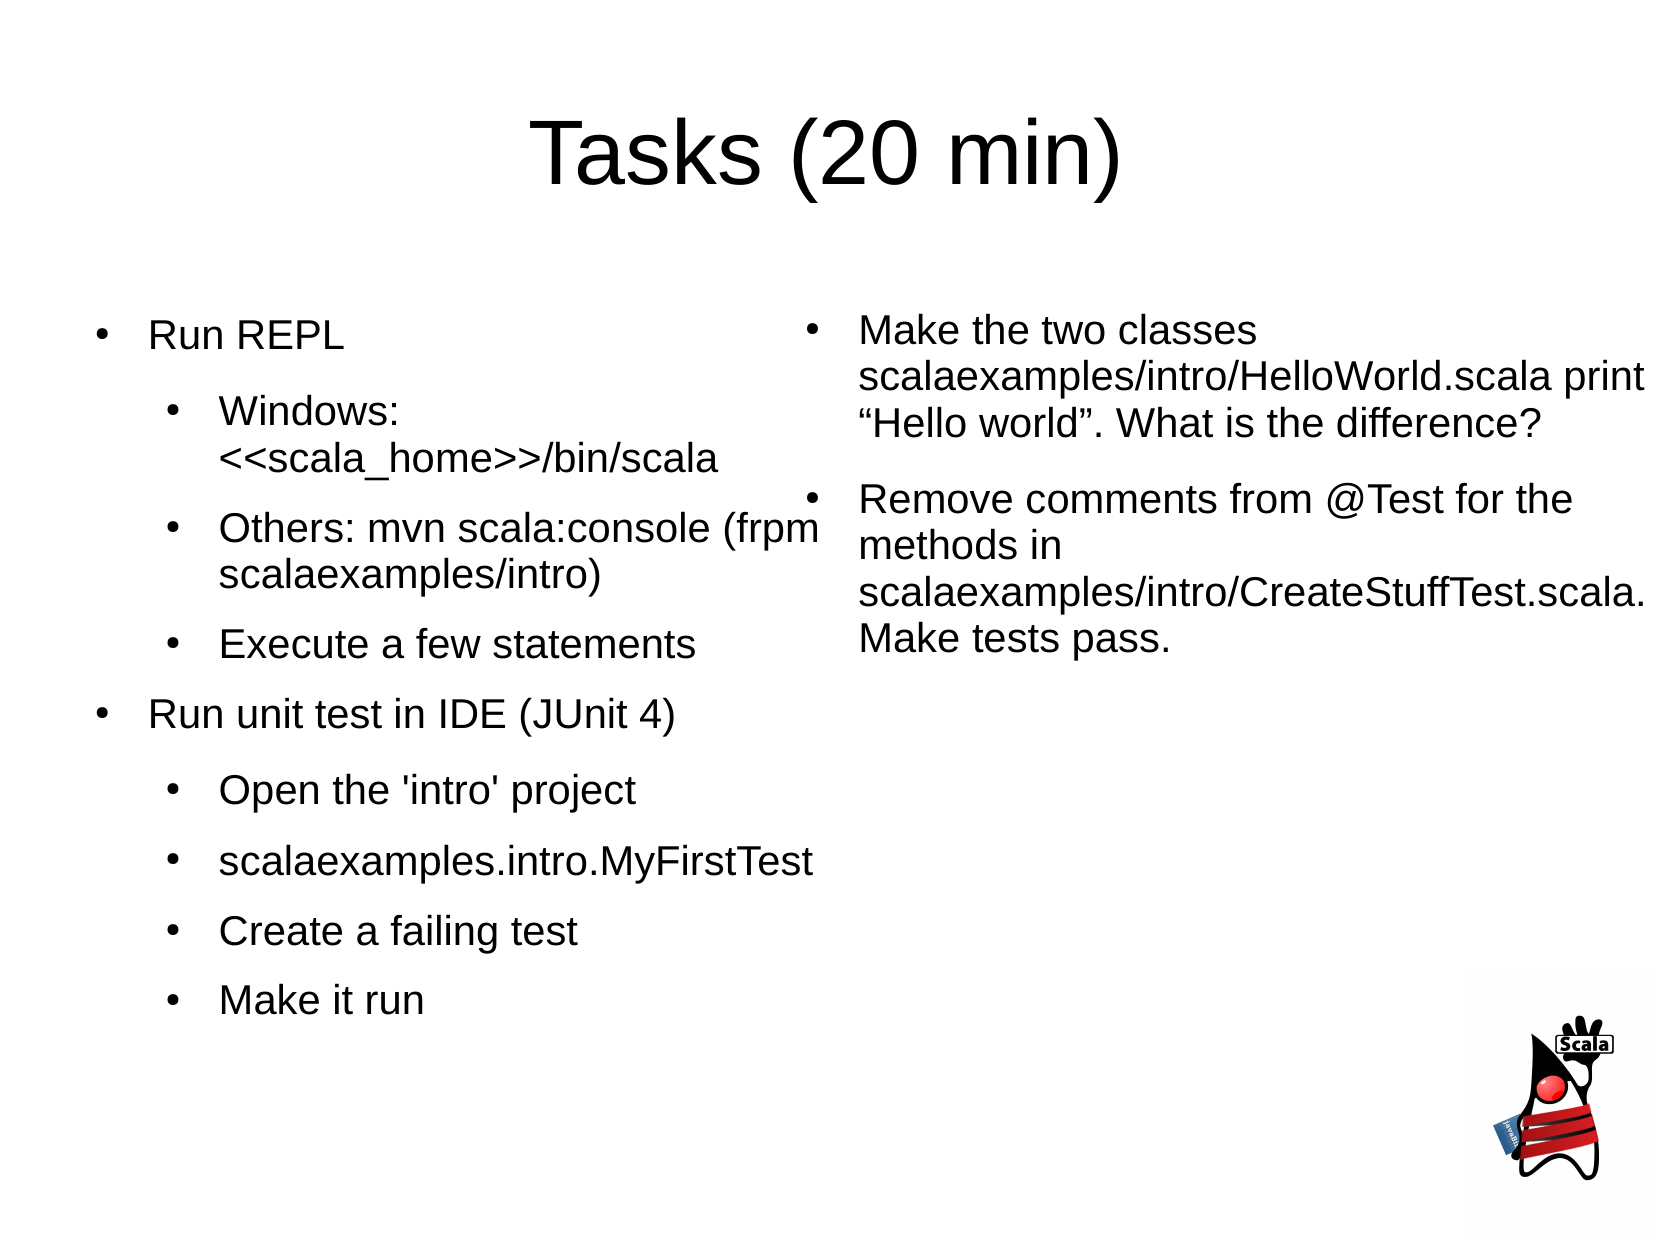

# Tasks (20 min)
Make the two classes scalaexamples/intro/HelloWorld.scala print “Hello world”. What is the difference?
Remove comments from @Test for the methods in scalaexamples/intro/CreateStuffTest.scala. Make tests pass.
Run REPL
Windows: <<scala_home>>/bin/scala
Others: mvn scala:console (frpm scalaexamples/intro)
Execute a few statements
Run unit test in IDE (JUnit 4)
Open the 'intro' project
scalaexamples.intro.MyFirstTest
Create a failing test
Make it run